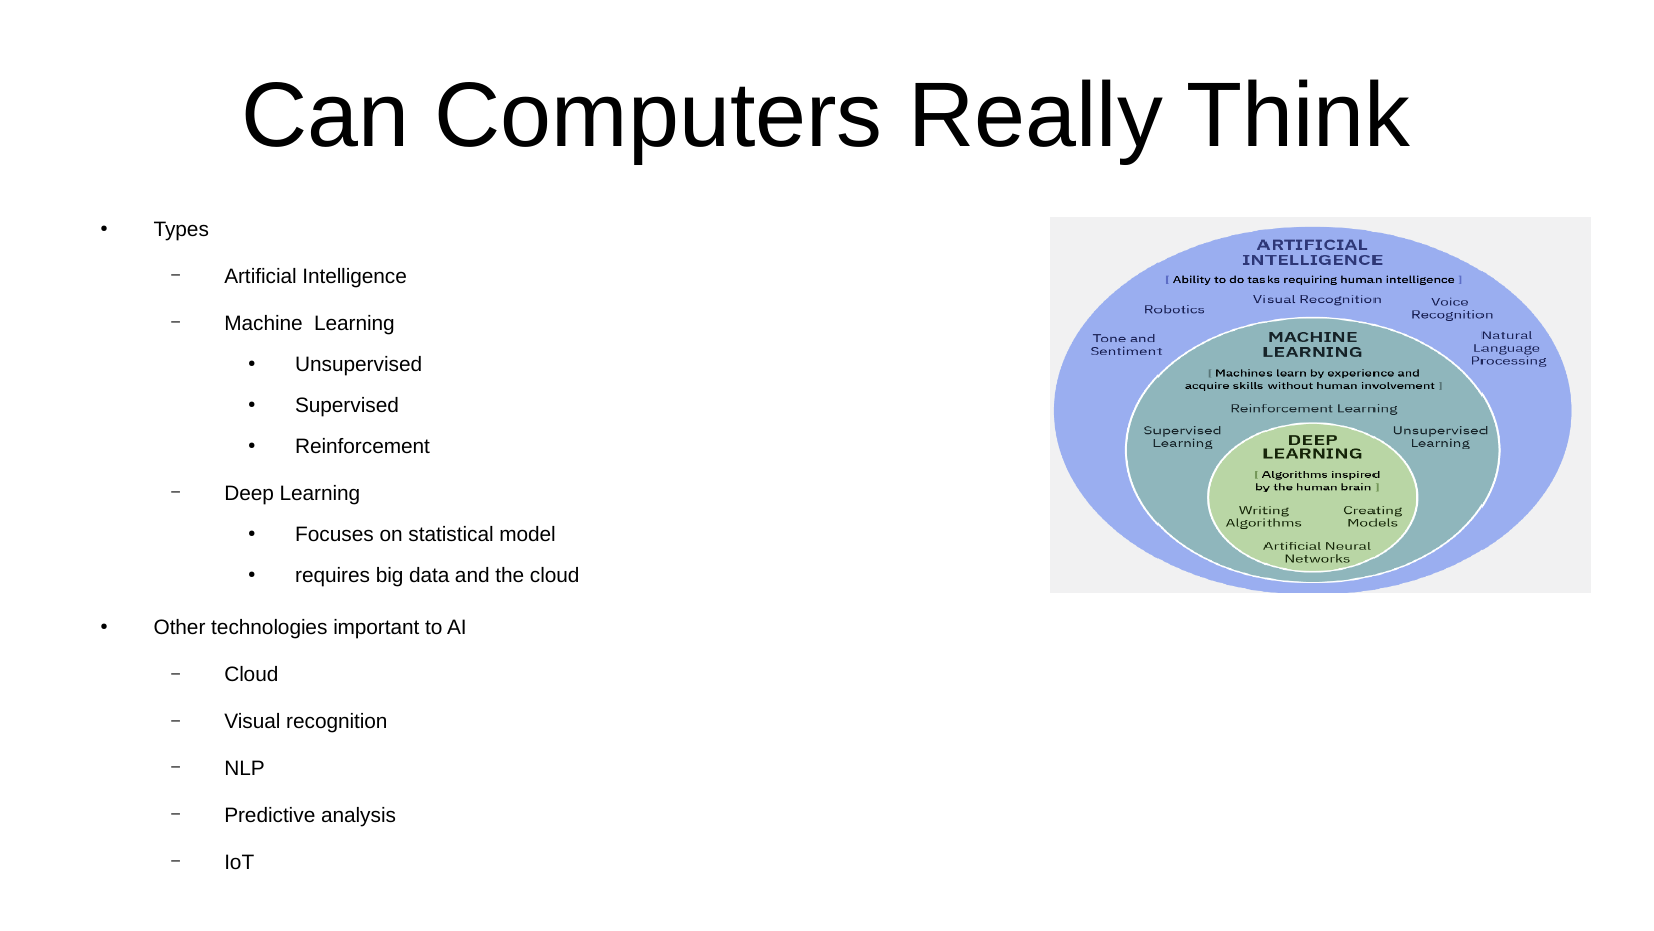

# Can Computers Really Think
Types
Artificial Intelligence
Machine Learning
Unsupervised
Supervised
Reinforcement
Deep Learning
Focuses on statistical model
requires big data and the cloud
Other technologies important to AI
Cloud
Visual recognition
NLP
Predictive analysis
IoT